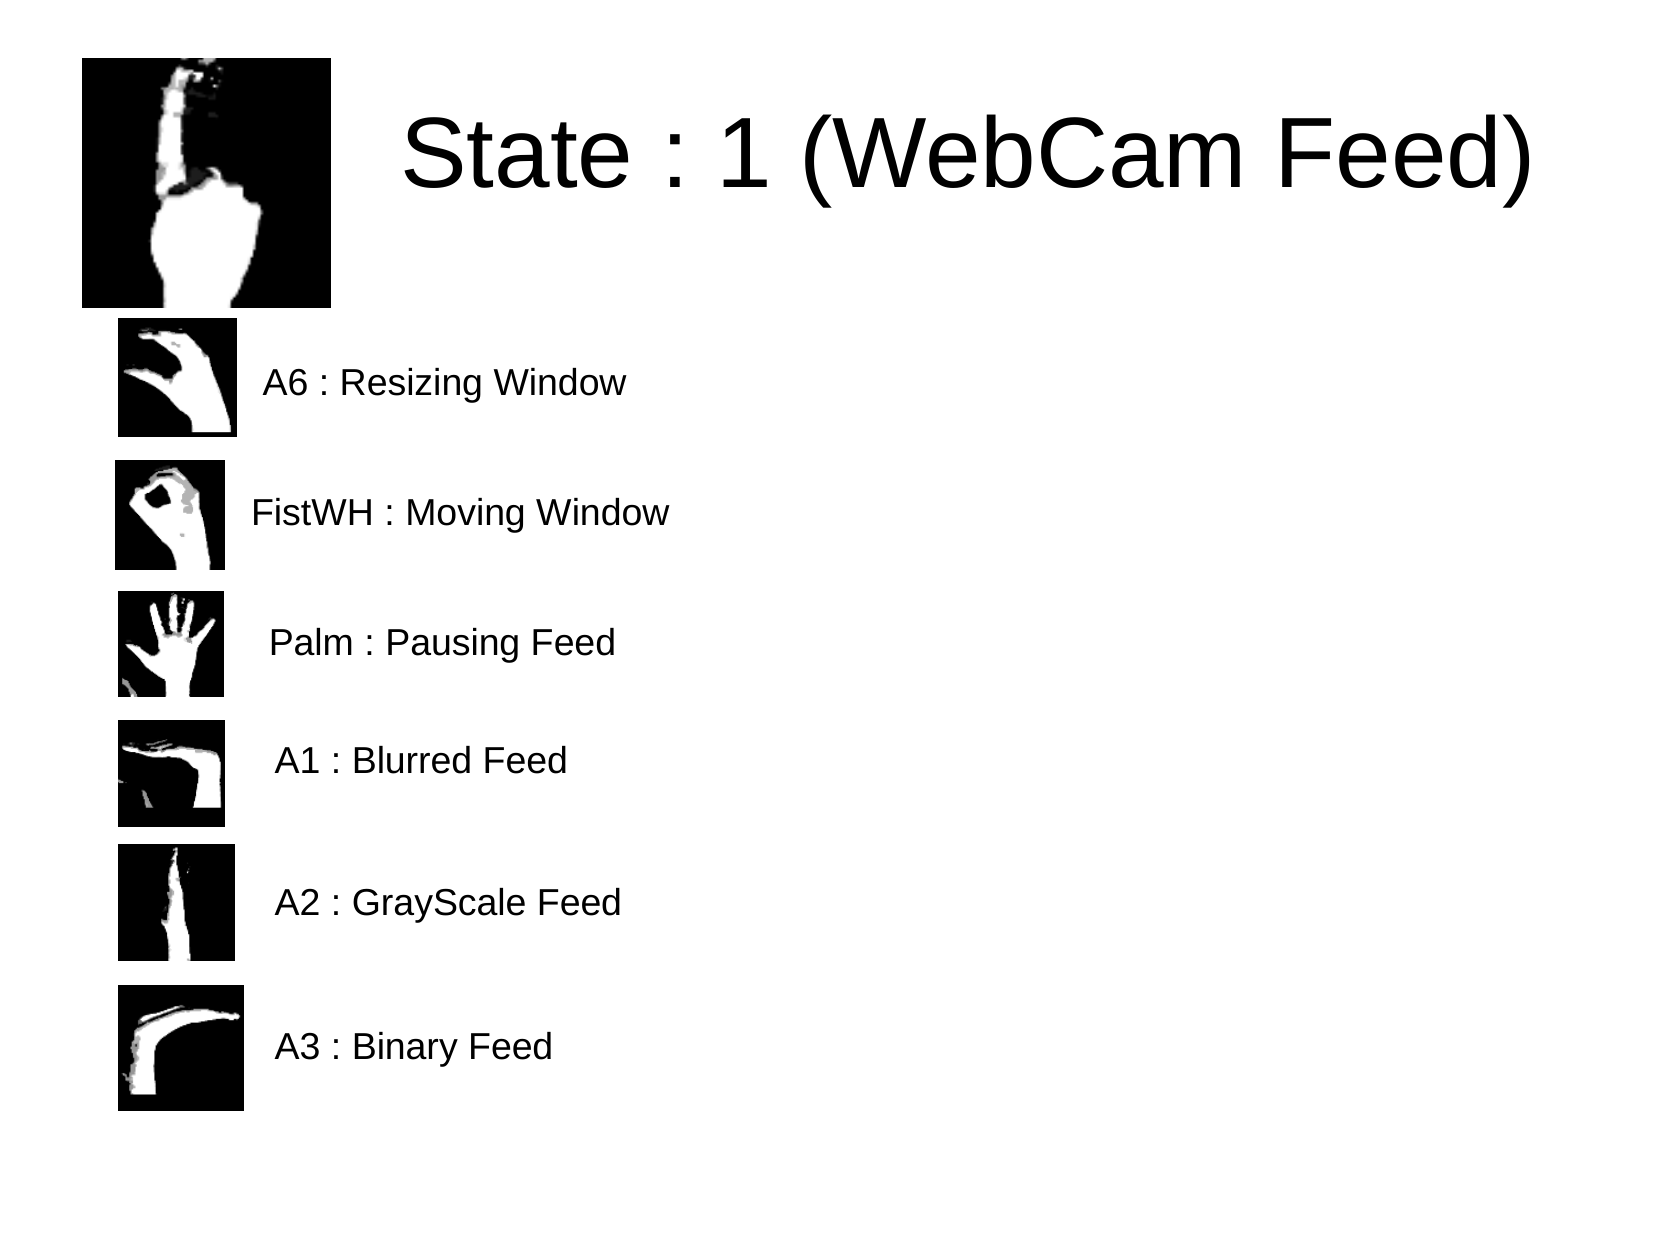

# State : 1 (WebCam Feed)
A6 : Resizing Window
FistWH : Moving Window
Palm : Pausing Feed
A1 : Blurred Feed
A2 : GrayScale Feed
A3 : Binary Feed